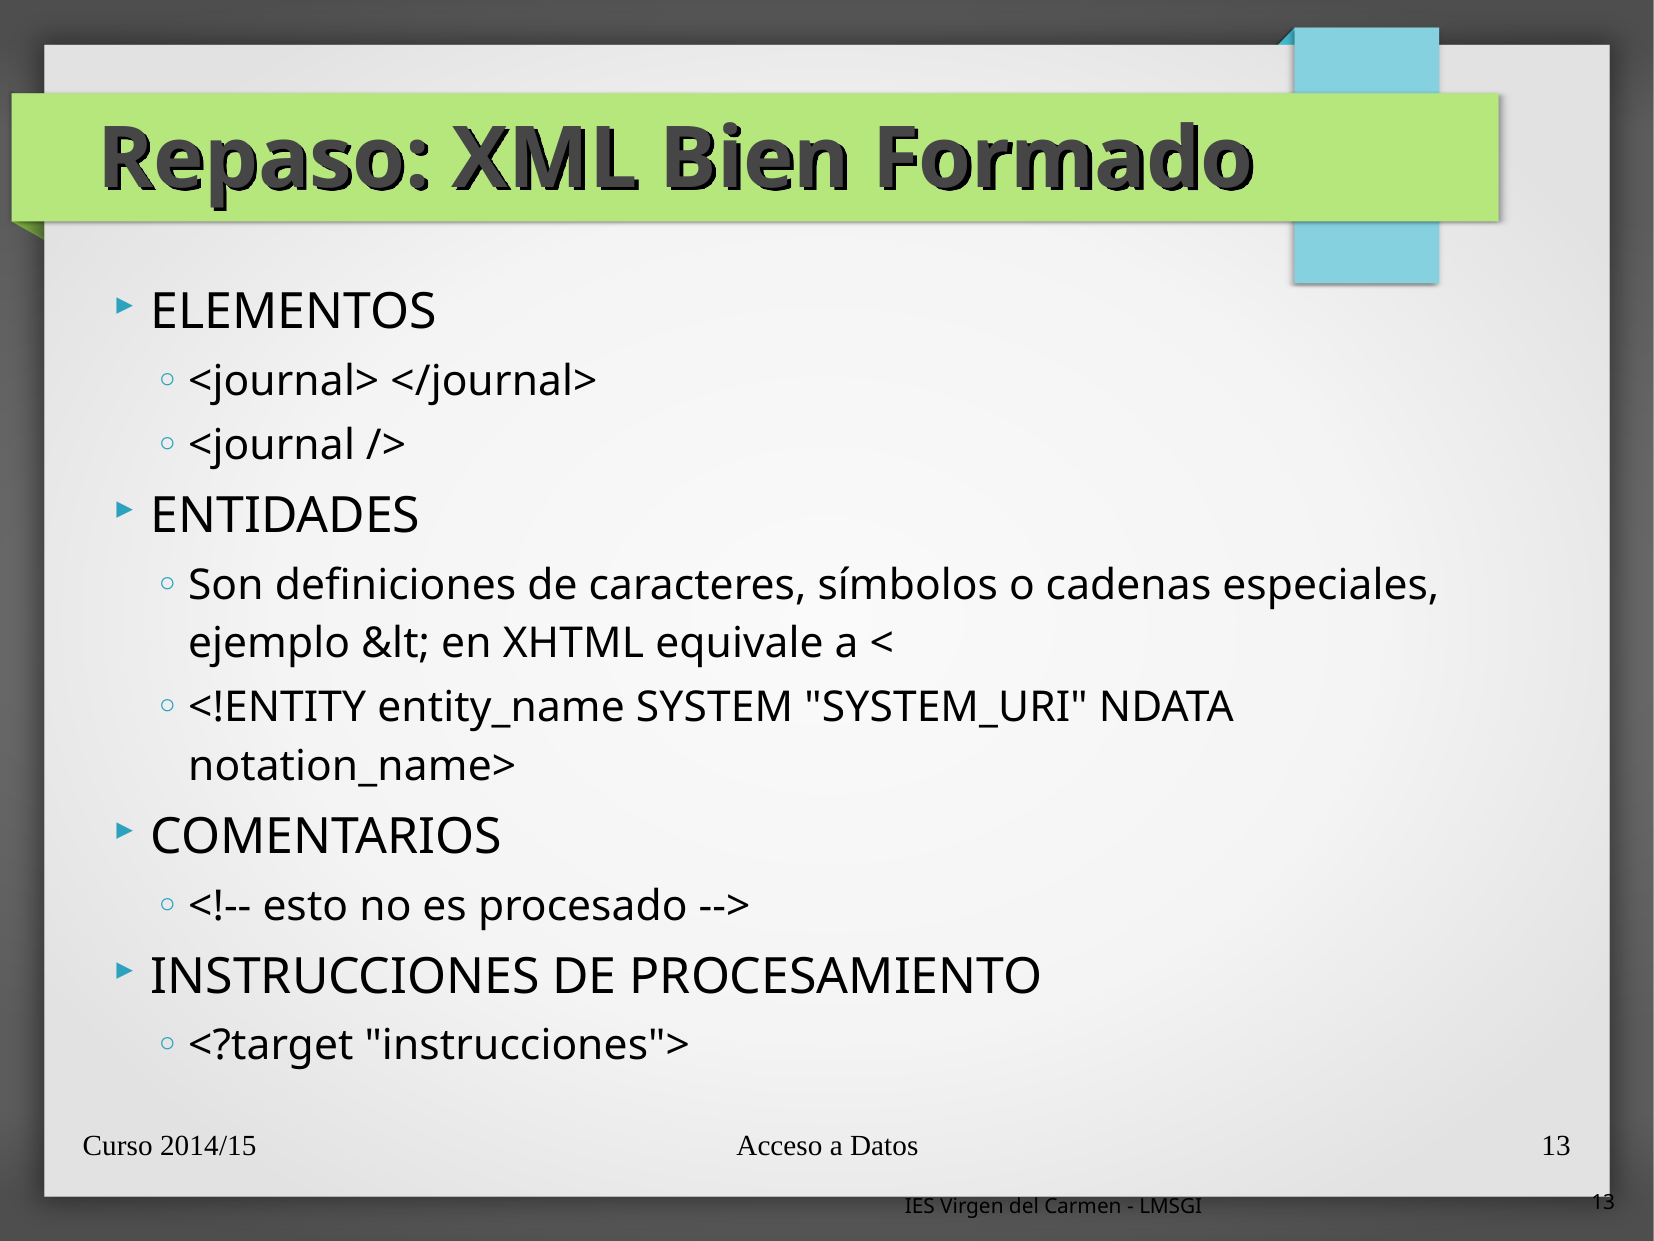

Repaso: XML Bien Formado
# ELEMENTOS
<journal> </journal>
<journal />
ENTIDADES
Son definiciones de caracteres, símbolos o cadenas especiales, ejemplo &lt; en XHTML equivale a <
<!ENTITY entity_name SYSTEM "SYSTEM_URI" NDATA notation_name>
COMENTARIOS
<!-- esto no es procesado -->
INSTRUCCIONES DE PROCESAMIENTO
<?target "instrucciones">
Curso 2014/15
Acceso a Datos
13
IES Virgen del Carmen - LMSGI